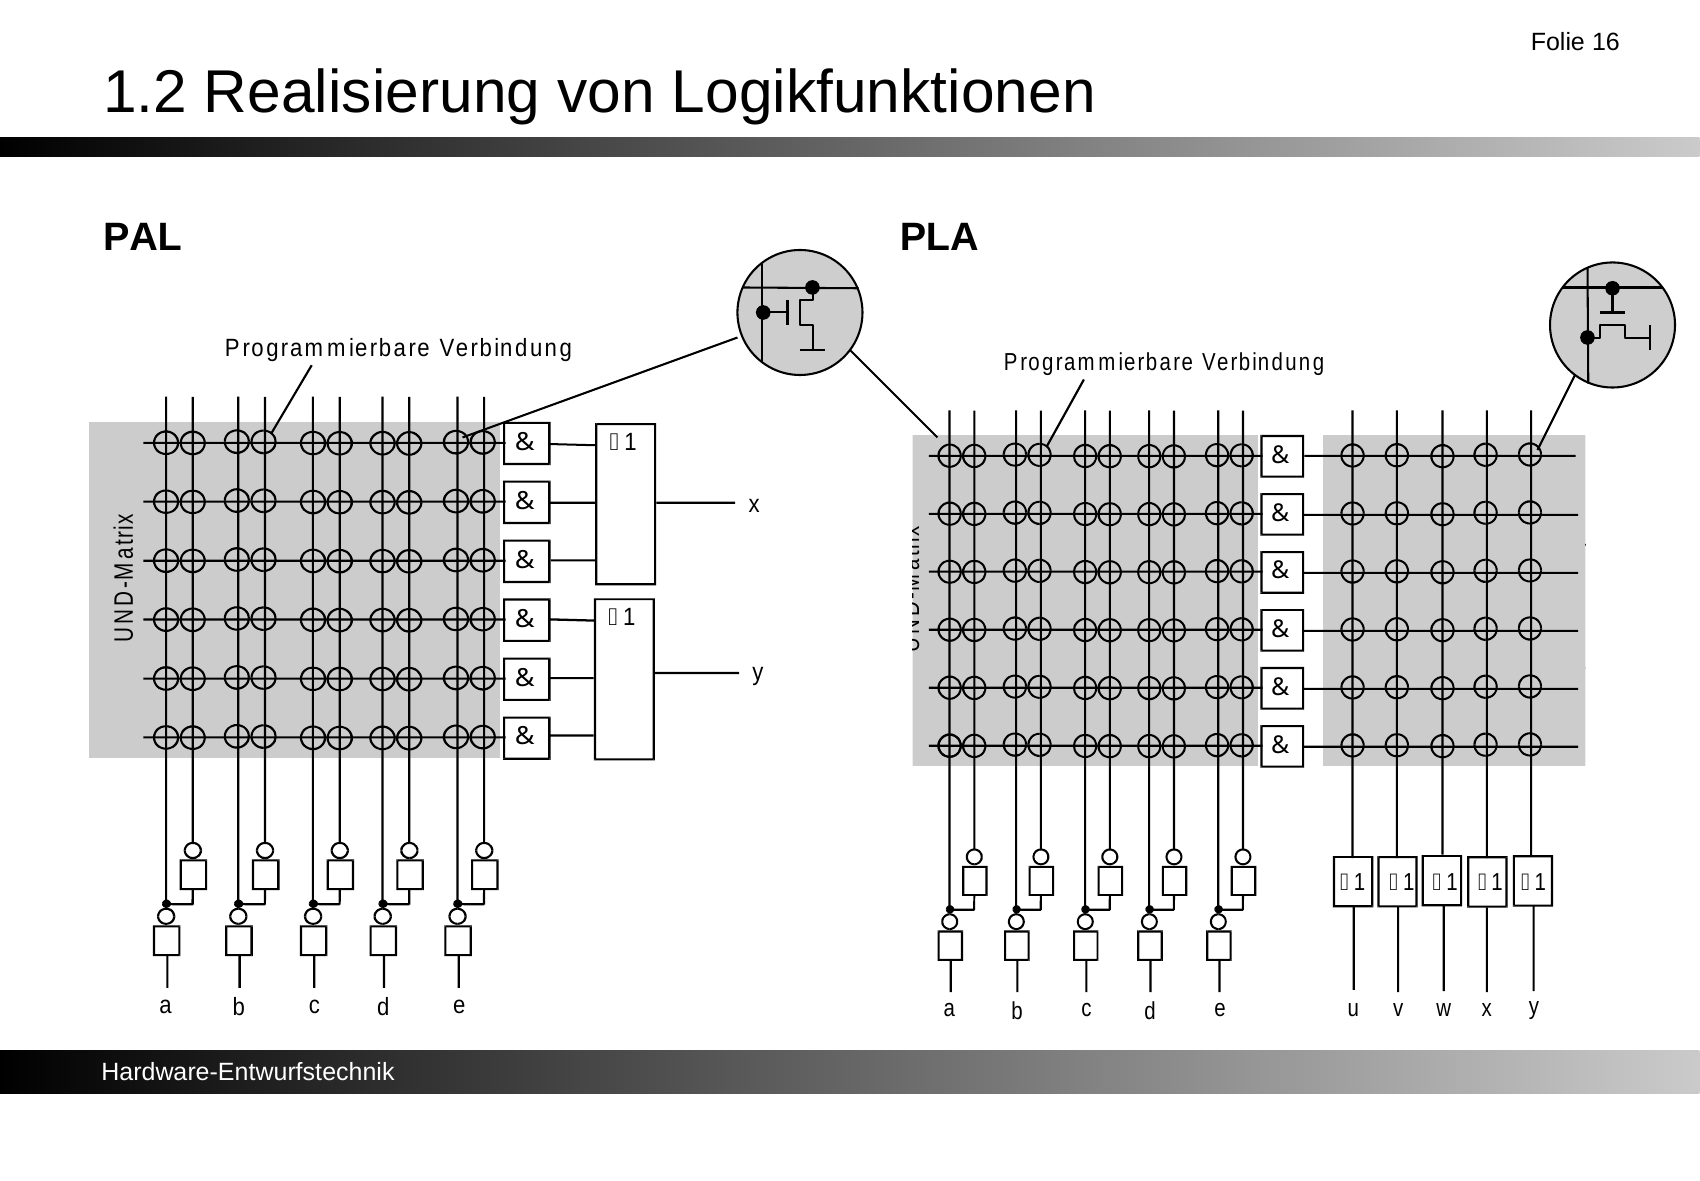

# 1.2 Realisierung von Logikfunktionen
PAL	PLA